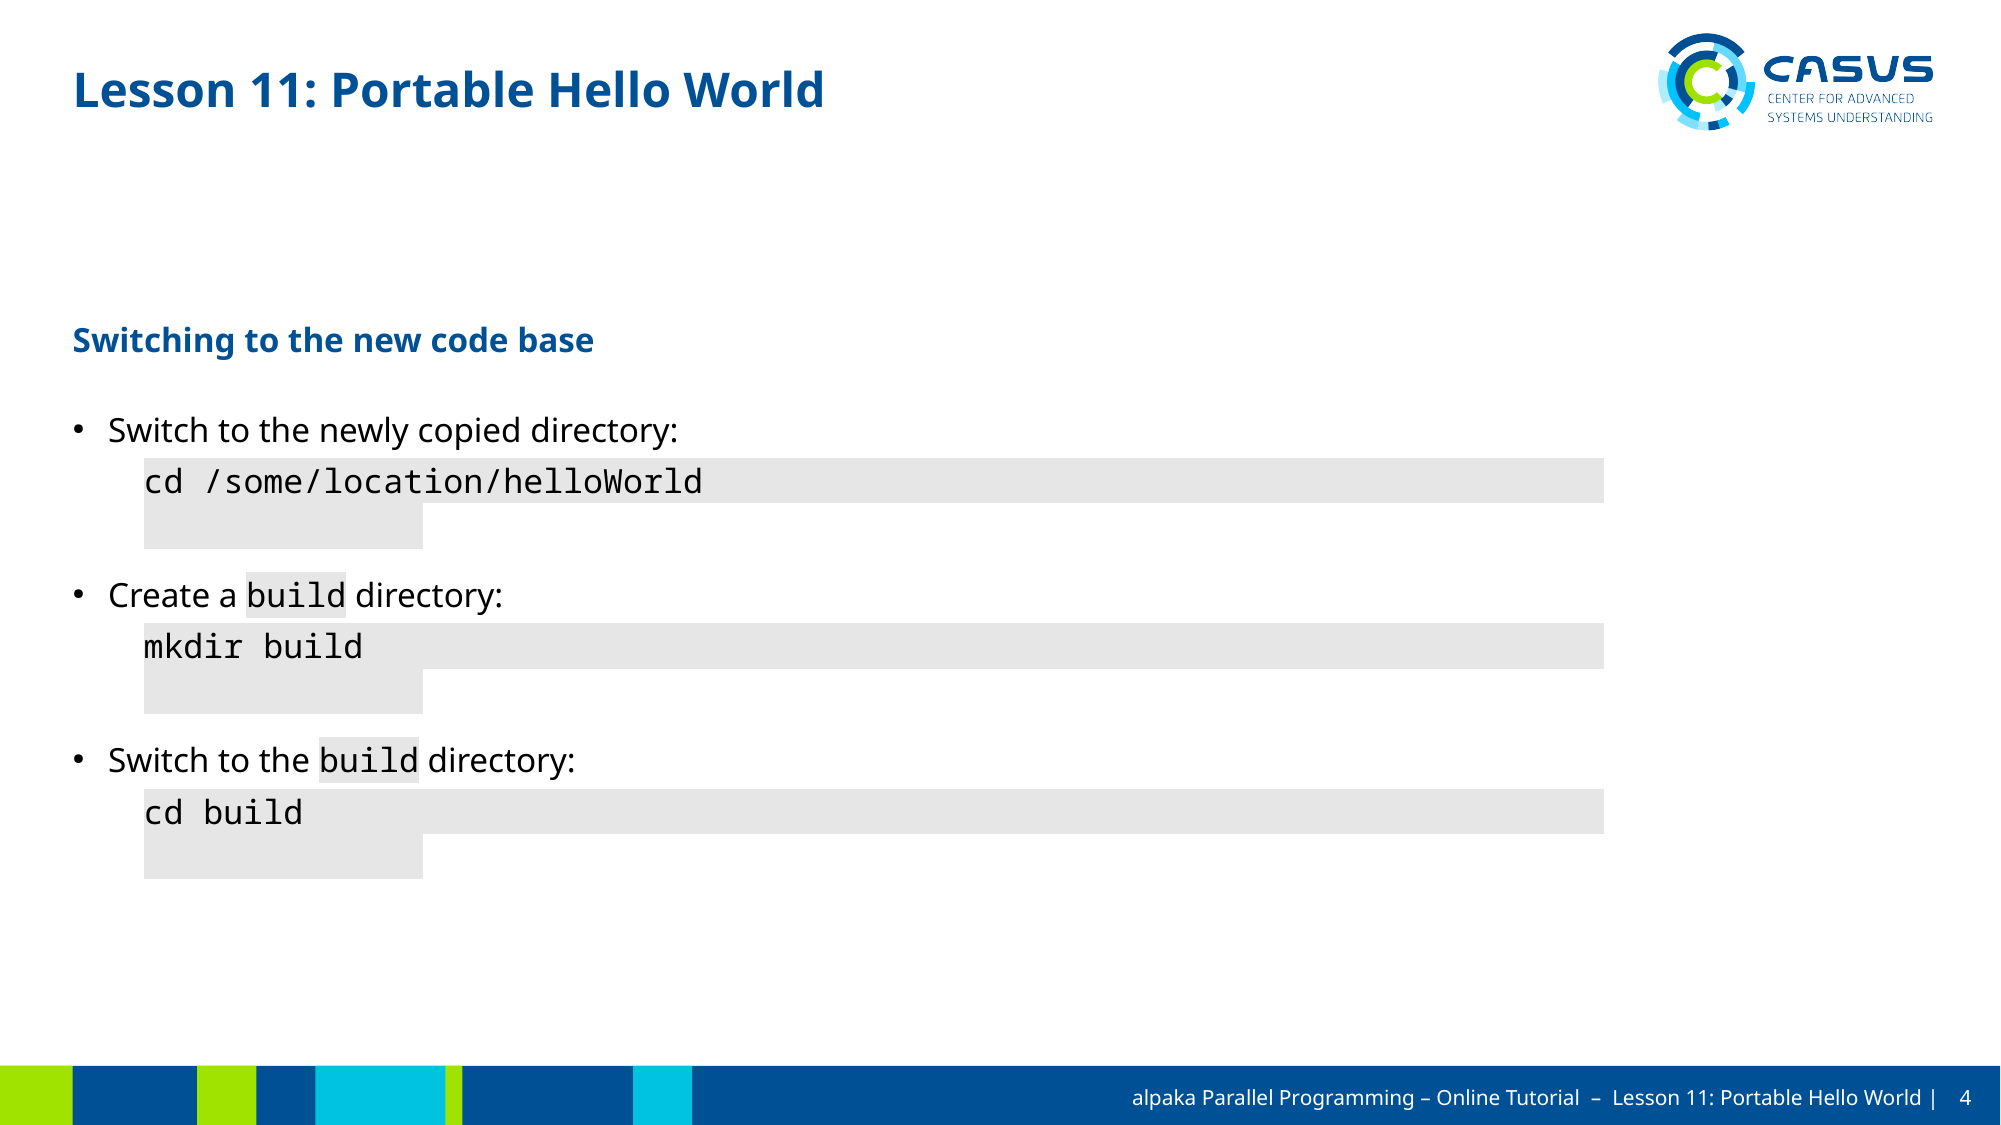

# Lesson 11: Portable Hello World
Switching to the new code base
Switch to the newly copied directory:
cd /some/location/helloWorld
Create a build directory:
mkdir build
Switch to the build directory:
cd build
alpaka Parallel Programming – Online Tutorial – Lesson 11: Portable Hello World
4